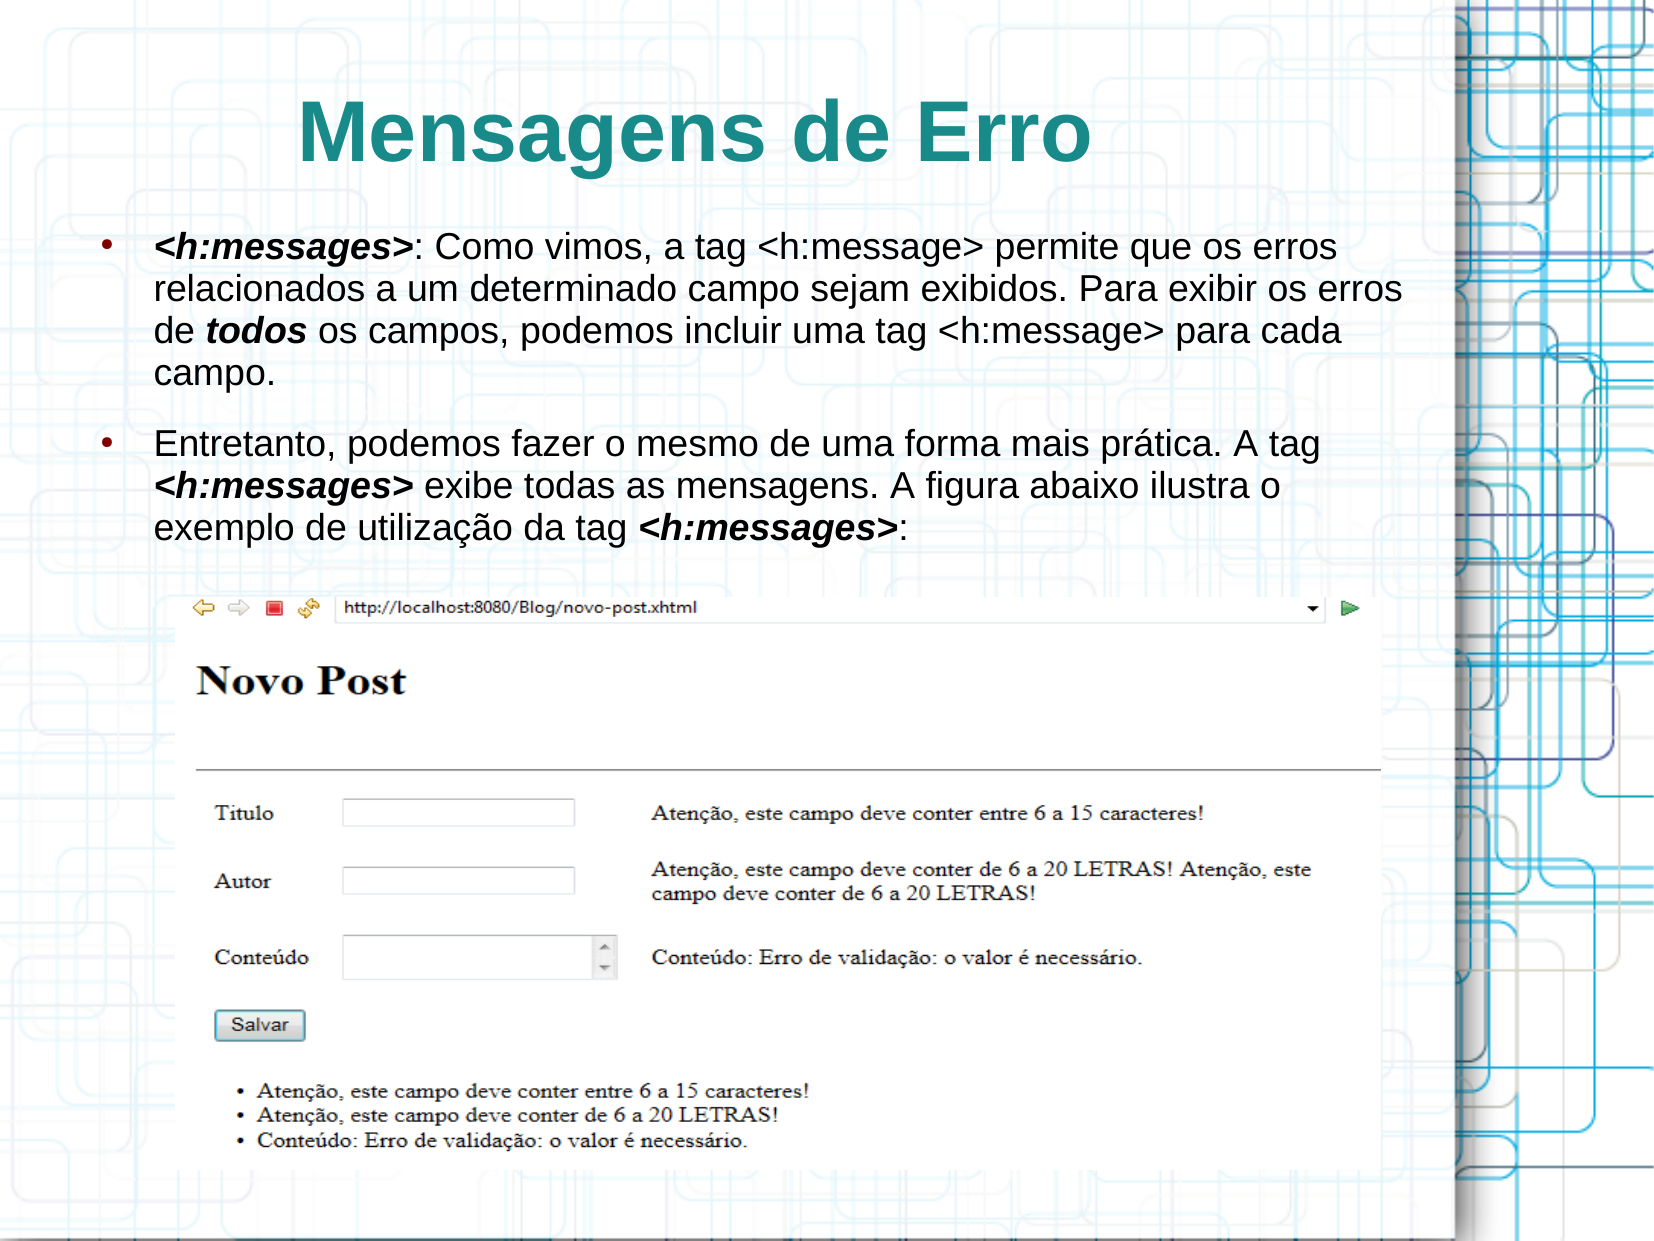

Mensagens de Erro
<h:messages>: Como vimos, a tag <h:message> permite que os erros relacionados a um determinado campo sejam exibidos. Para exibir os erros de todos os campos, podemos incluir uma tag <h:message> para cada campo.
Entretanto, podemos fazer o mesmo de uma forma mais prática. A tag <h:messages> exibe todas as mensagens. A figura abaixo ilustra o exemplo de utilização da tag <h:messages>:
#